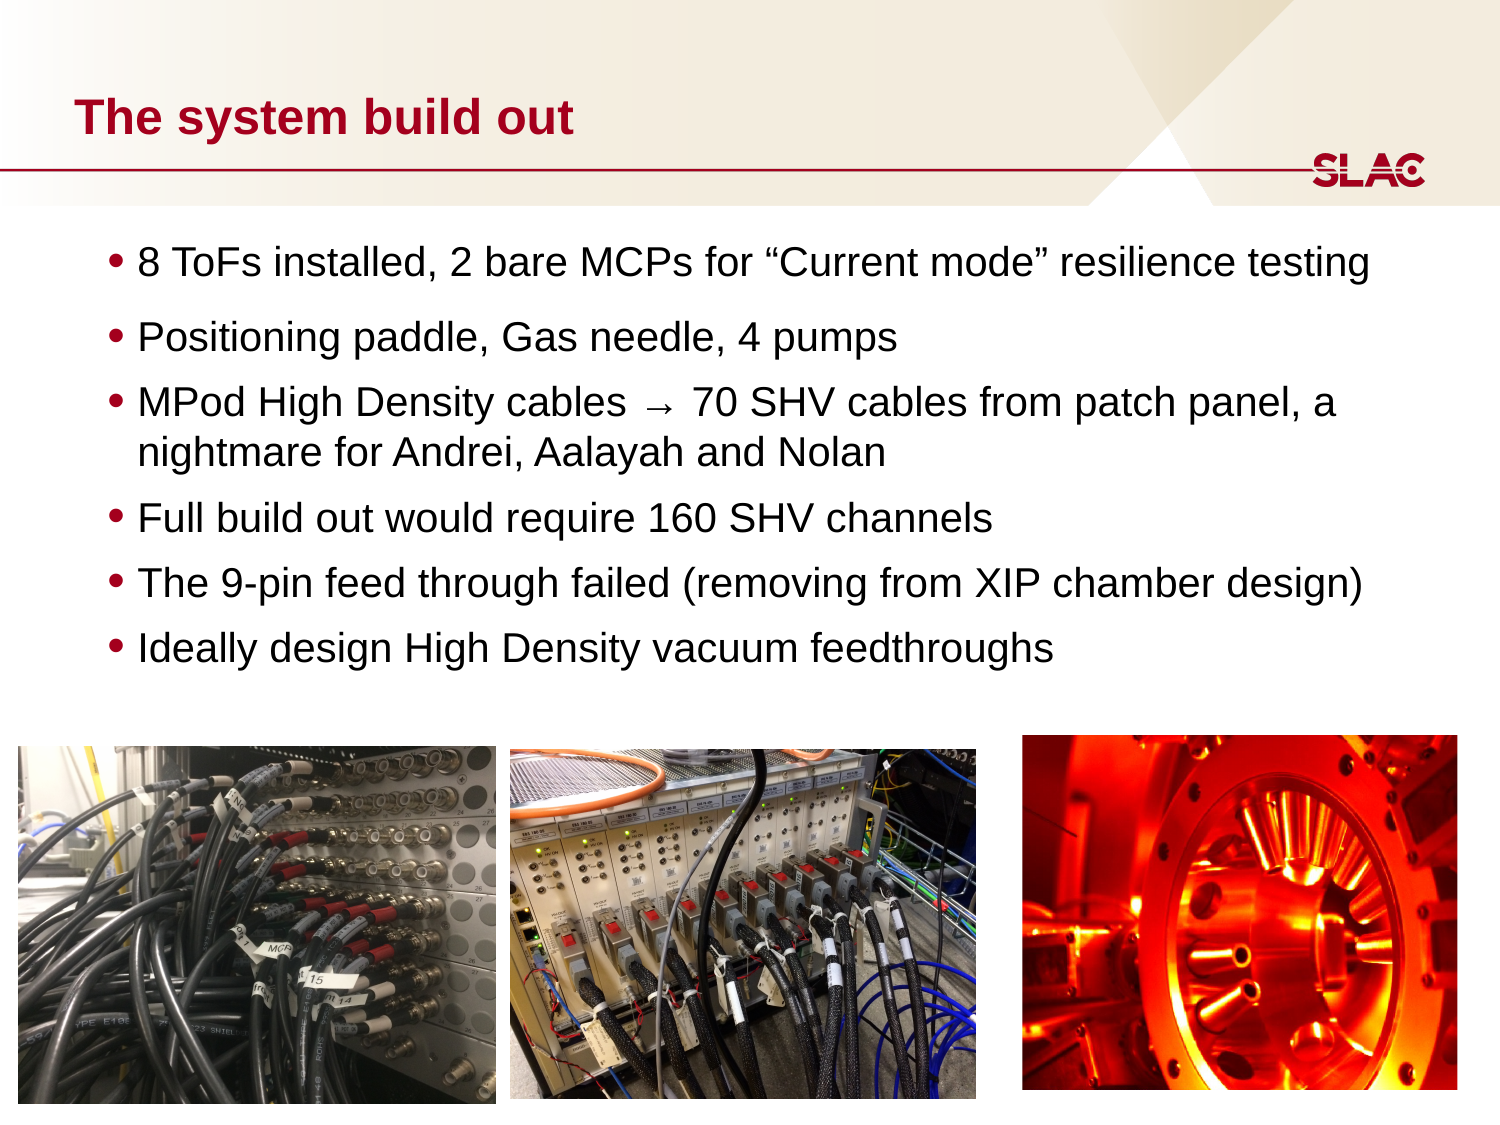

# The system build out
8 ToFs installed, 2 bare MCPs for “Current mode” resilience testing
Positioning paddle, Gas needle, 4 pumps
MPod High Density cables → 70 SHV cables from patch panel, a nightmare for Andrei, Aalayah and Nolan
Full build out would require 160 SHV channels
The 9-pin feed through failed (removing from XIP chamber design)
Ideally design High Density vacuum feedthroughs